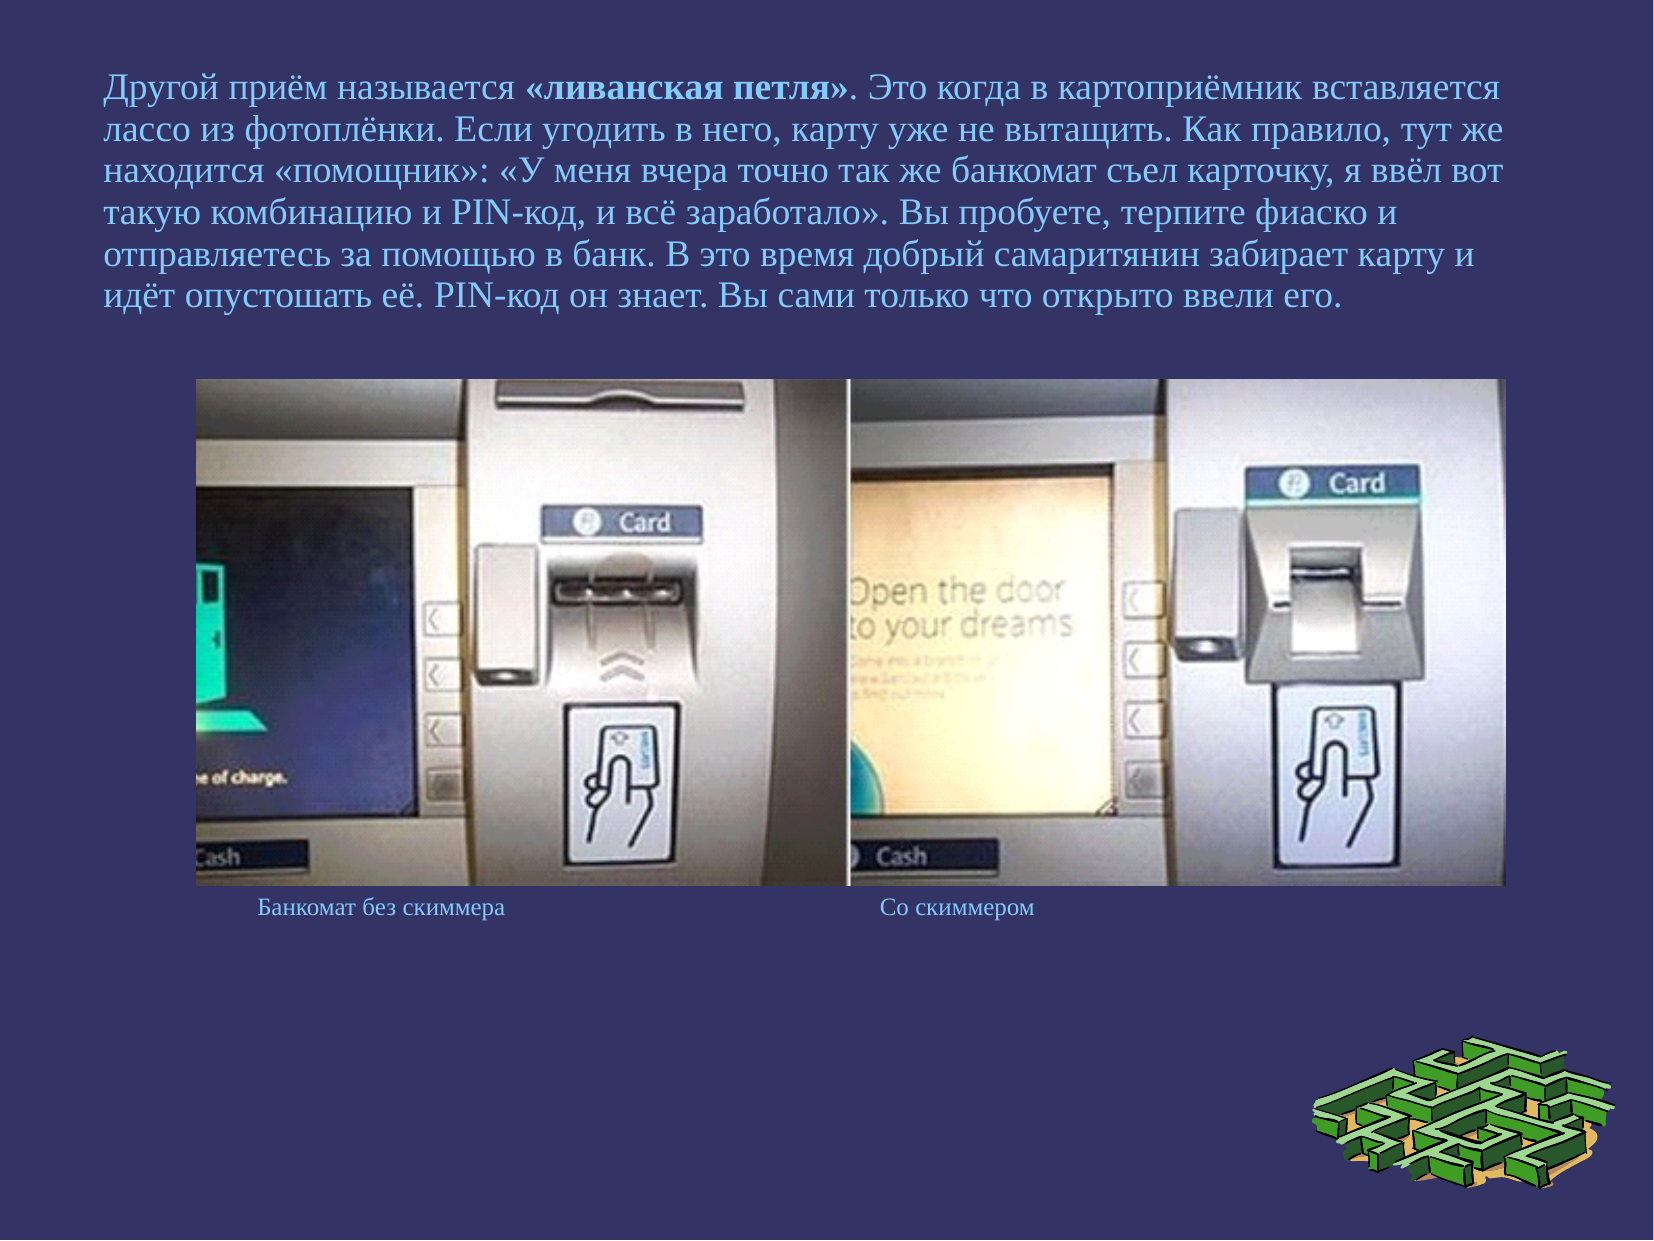

Другой приём называется «ливанская петля». Это когда в картоприёмник вставляется лассо из фотоплёнки. Если угодить в него, карту уже не вытащить. Как правило, тут же находится «помощник»: «У меня вчера точно так же банкомат съел карточку, я ввёл вот такую комбинацию и PIN-код, и всё заработало». Вы пробуете, терпите фиаско и отправляетесь за помощью в банк. В это время добрый самаритянин забирает карту и идёт опустошать её. PIN-код он знает. Вы сами только что открыто ввели его.
 Банкомат без скиммера Со скиммером